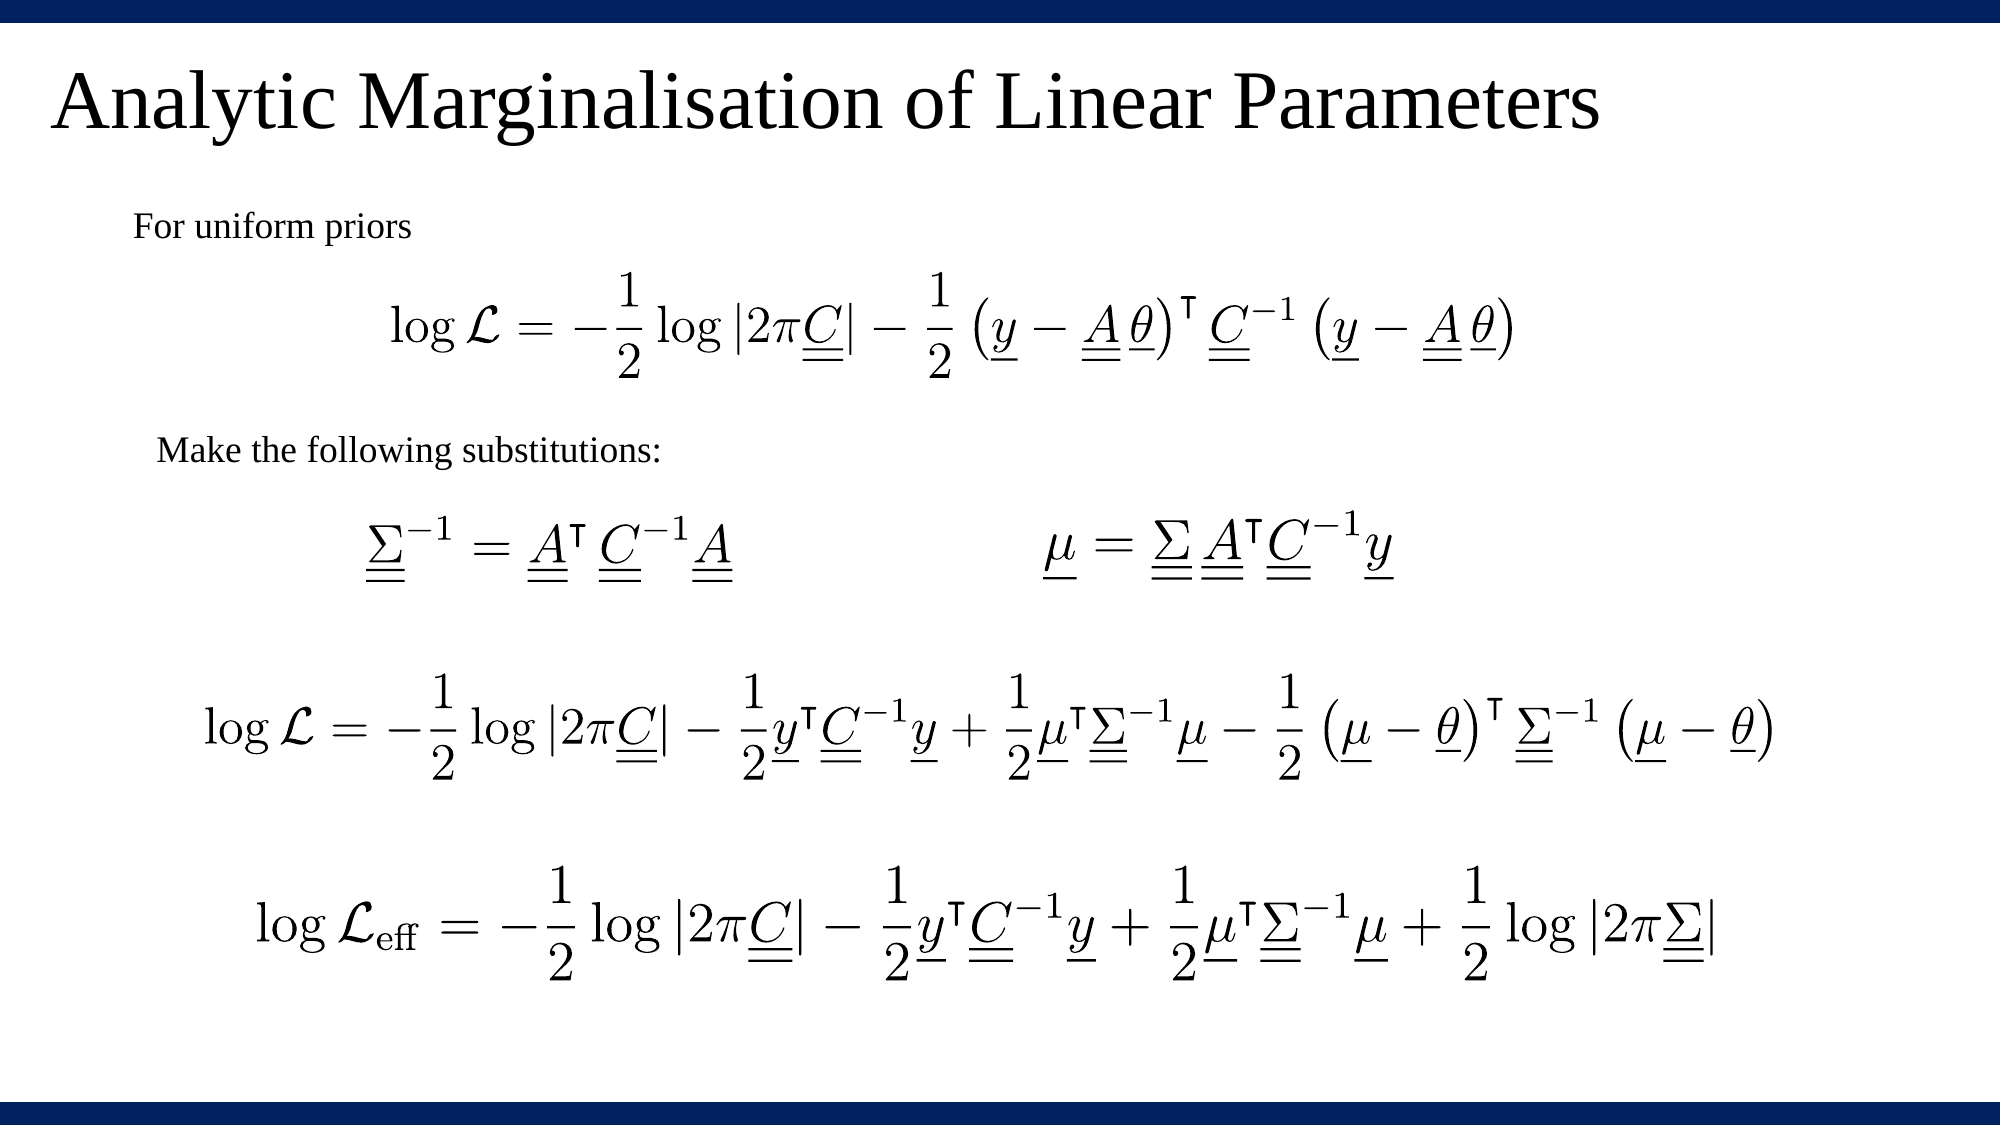

Analytic Marginalisation of Linear Parameters
For uniform priors
Make the following substitutions: